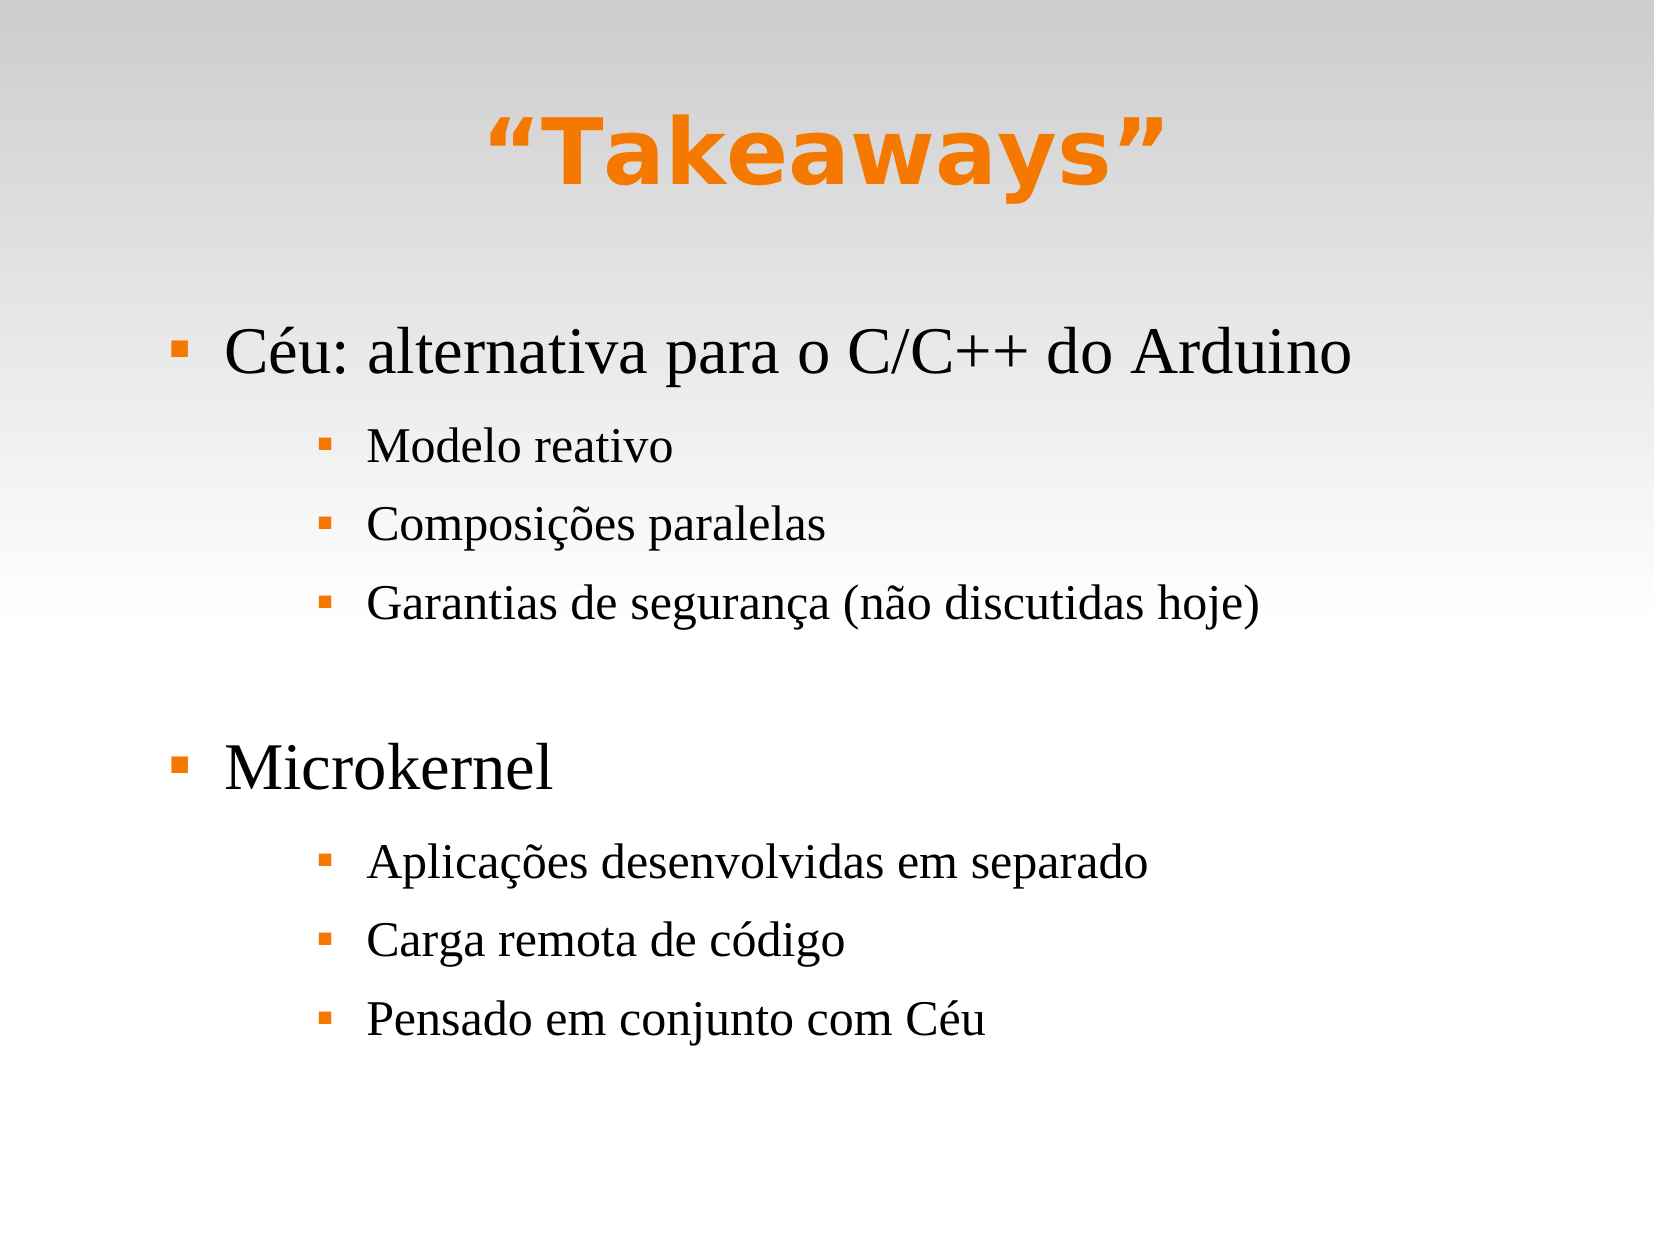

# “Takeaways”
Céu: alternativa para o C/C++ do Arduino
Modelo reativo
Composições paralelas
Garantias de segurança (não discutidas hoje)
Microkernel
Aplicações desenvolvidas em separado
Carga remota de código
Pensado em conjunto com Céu